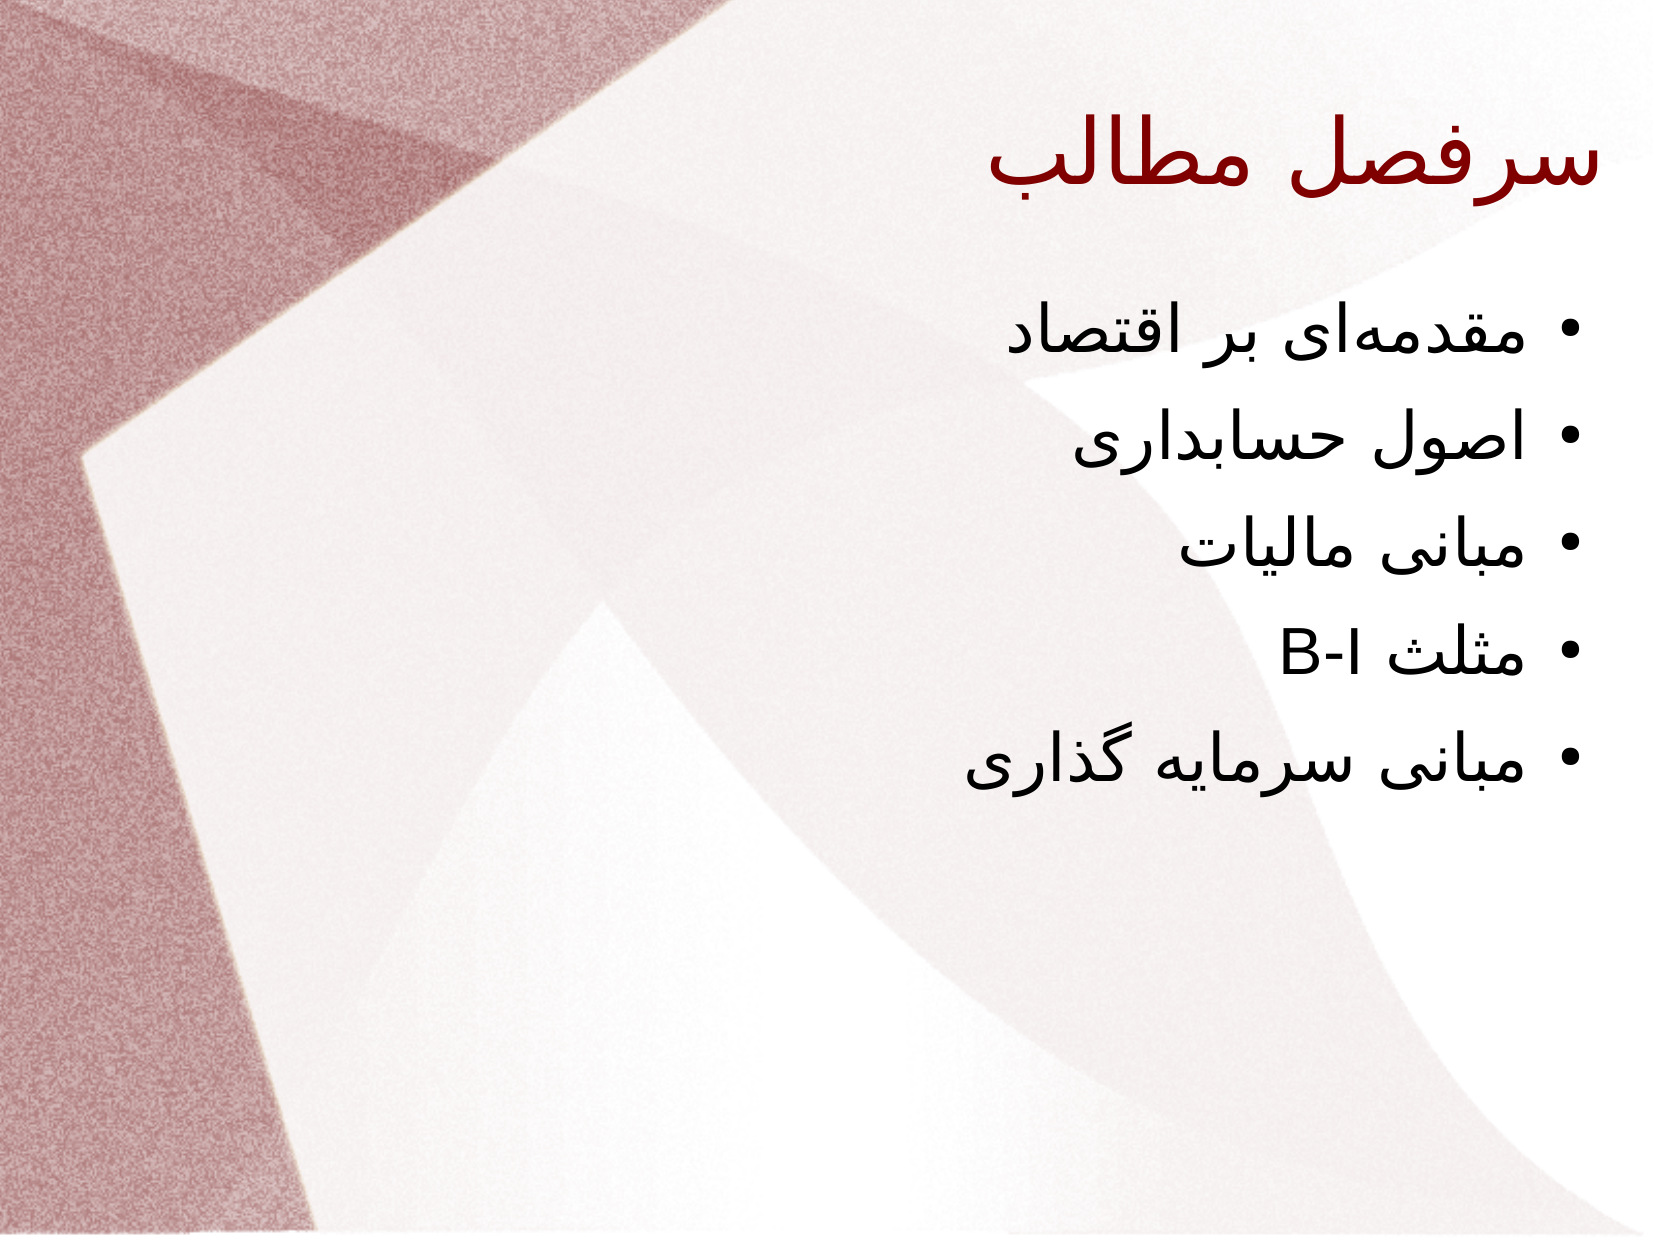

# سرفصل مطالب
مقدمه‌ای بر اقتصاد
اصول حسابداری
مبانی مالیات
مثلث B-I
مبانی سرمایه گذاری